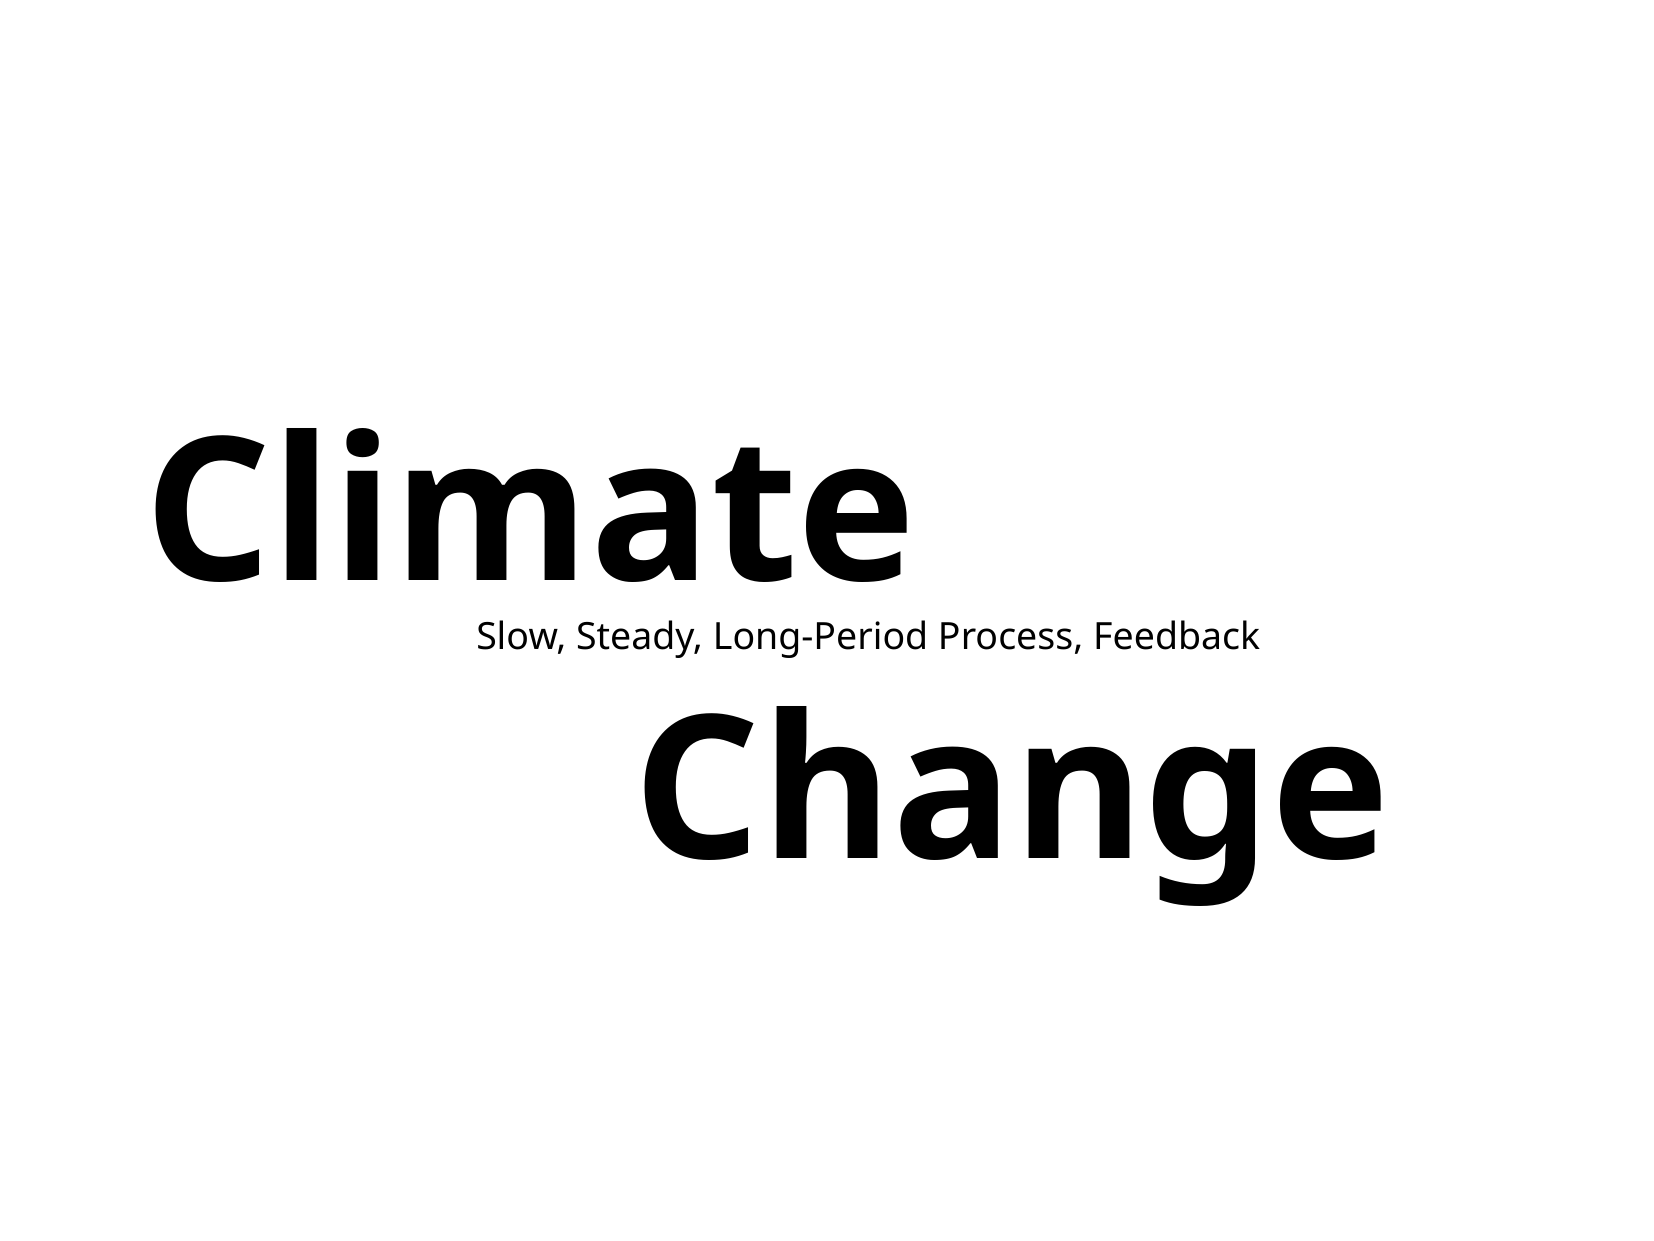

Climate
 Slow, Steady, Long-Period Process, Feedback
 Change